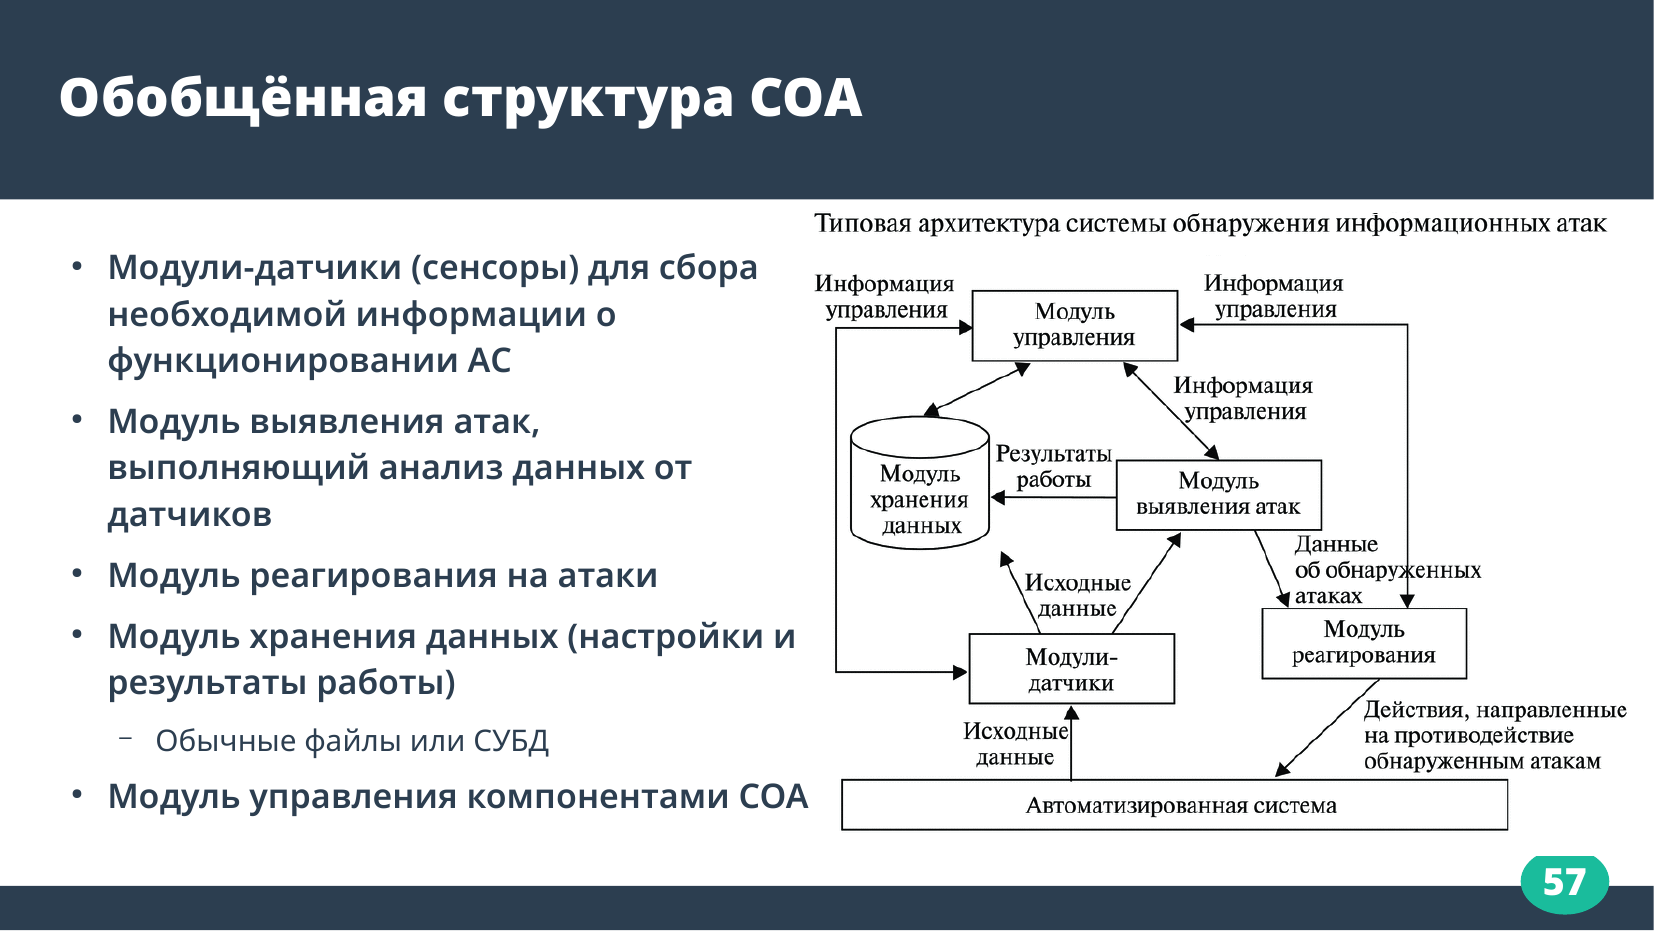

# Обобщённая структура СОА
Модули-датчики (сенсоры) для сбора необходимой информации о функционировании АС
Модуль выявления атак, выполняющий анализ данных от датчиков
Модуль реагирования на атаки
Модуль хранения данных (настройки и результаты работы)
Обычные файлы или СУБД
Модуль управления компонентами СОА
57